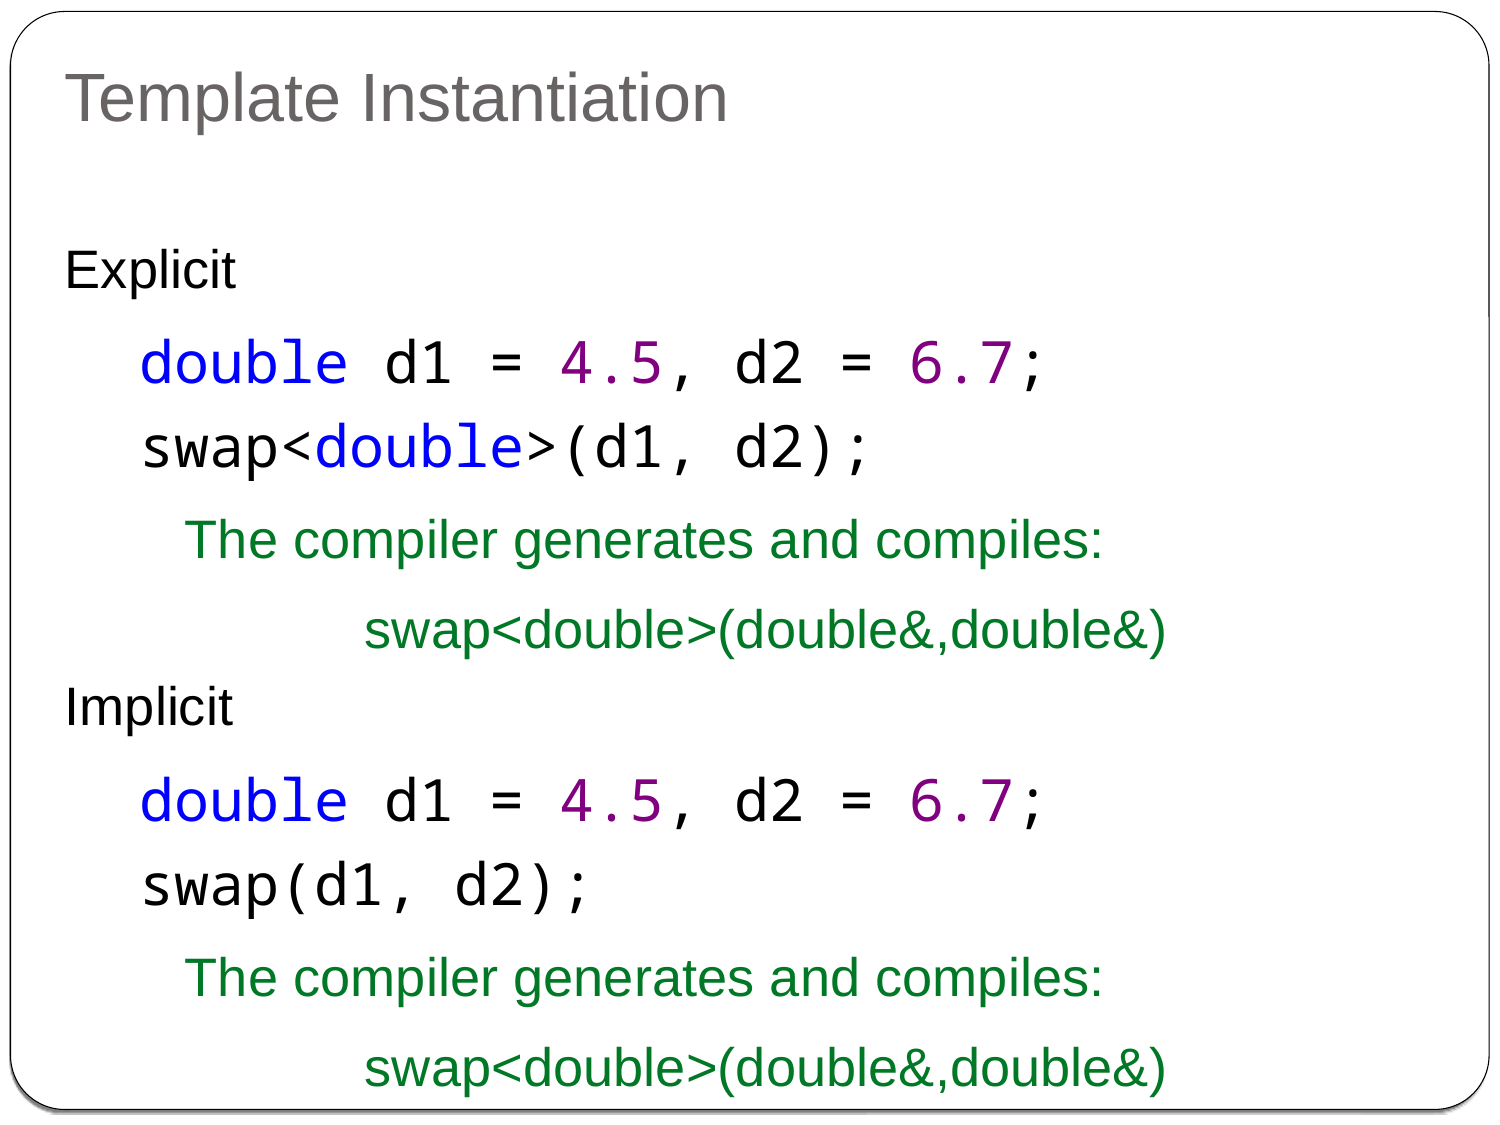

# Template Instantiation
Explicit
	double d1 = 4.5, d2 = 6.7;
	swap<double>(d1, d2);
 The compiler generates and compiles:
 swap<double>(double&,double&)
Implicit
	double d1 = 4.5, d2 = 6.7;
	swap(d1, d2);
 The compiler generates and compiles:
 swap<double>(double&,double&)